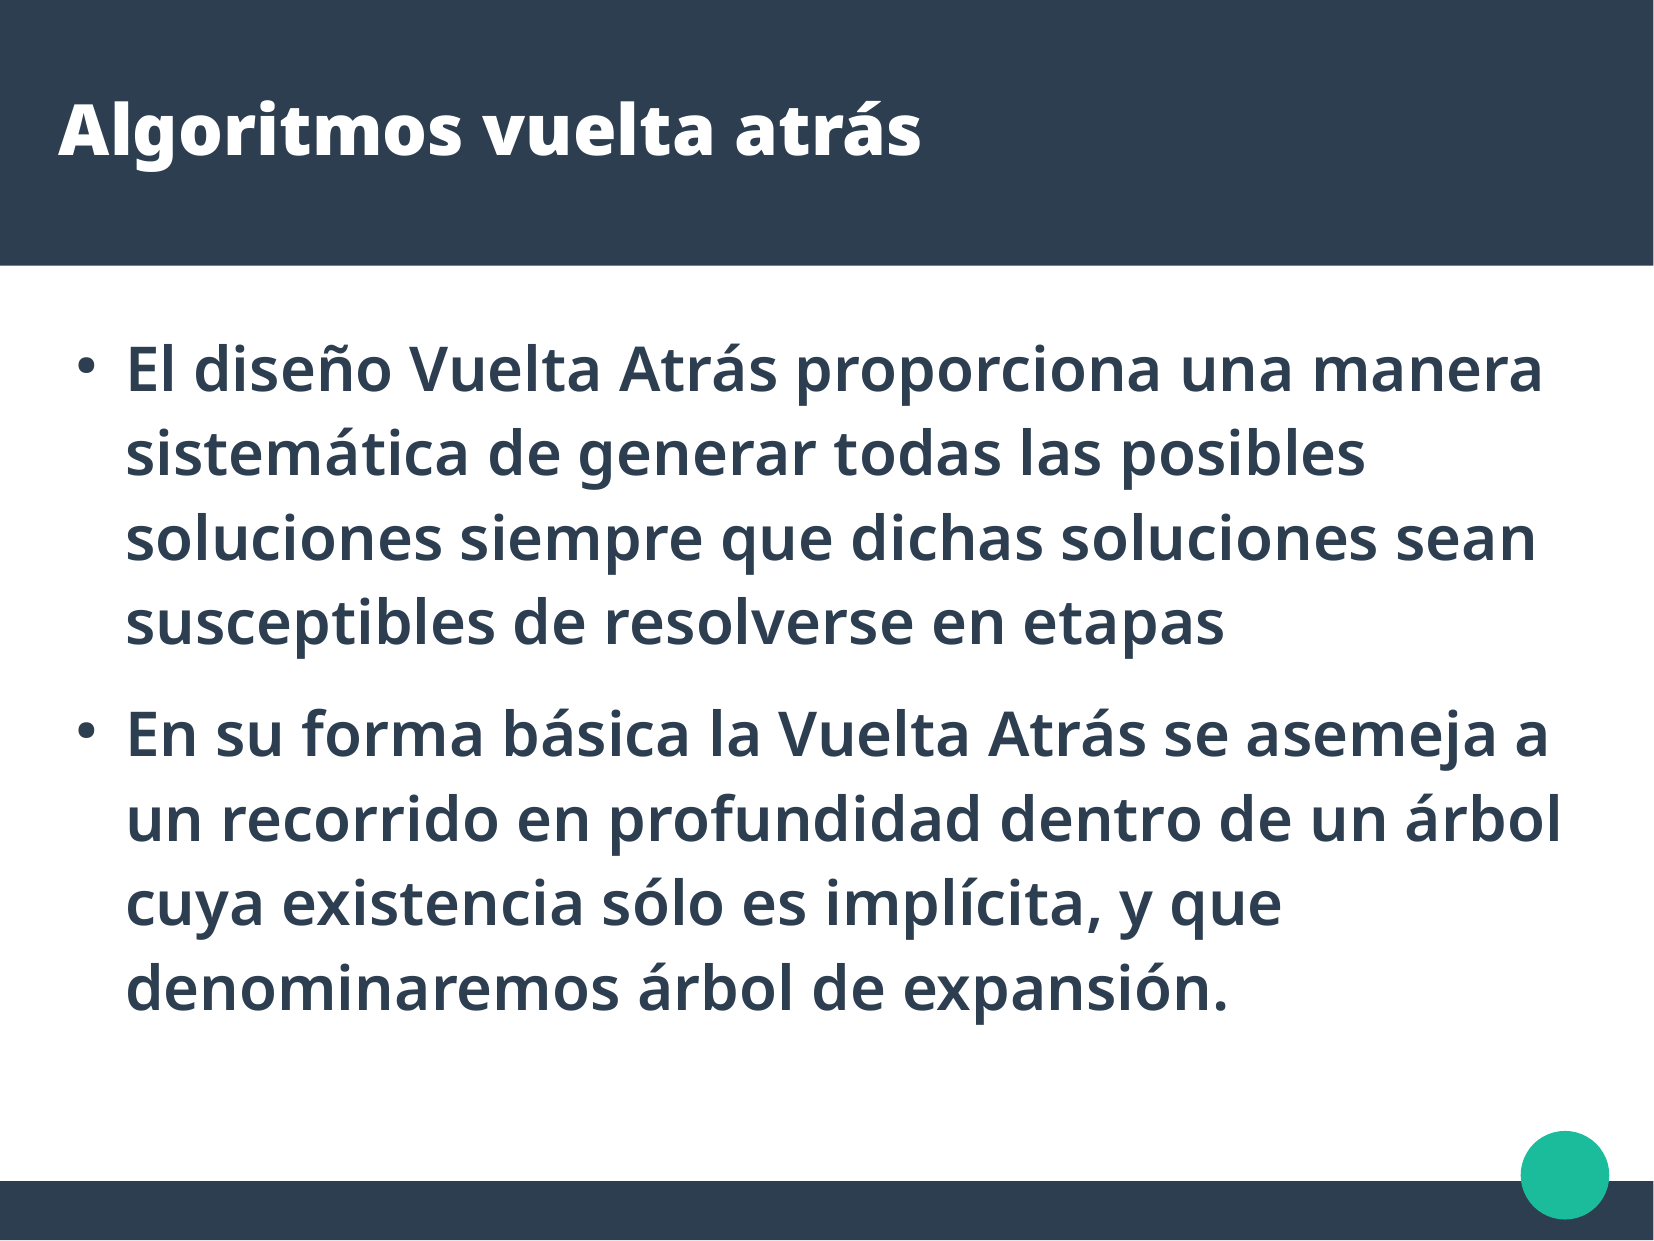

# Algoritmos vuelta atrás
El diseño Vuelta Atrás proporciona una manera sistemática de generar todas las posibles soluciones siempre que dichas soluciones sean susceptibles de resolverse en etapas
En su forma básica la Vuelta Atrás se asemeja a un recorrido en profundidad dentro de un árbol cuya existencia sólo es implícita, y que denominaremos árbol de expansión.